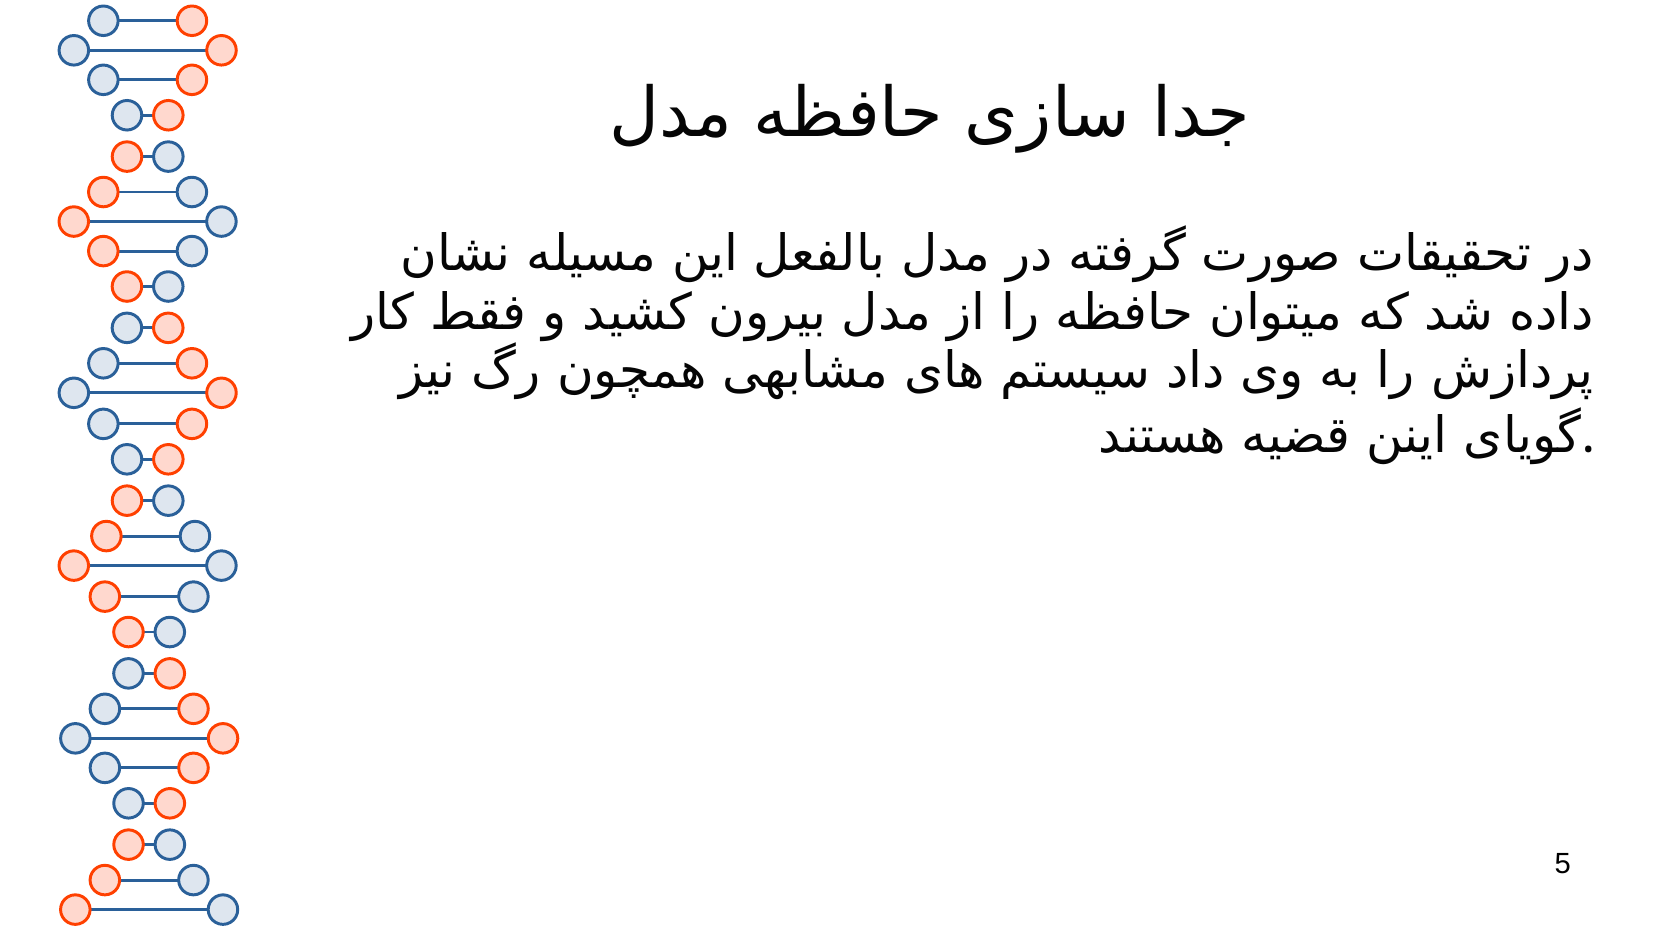

# جدا سازی حافظه مدل
در تحقیقات صورت گرفته در مدل بالفعل این مسیله نشان داده شد که میتوان حافظه را از مدل بیرون کشید و فقط کار پردازش را به وی داد سیستم های مشابهی همچون رگ نیز گویای اینن قضیه هستند.
5